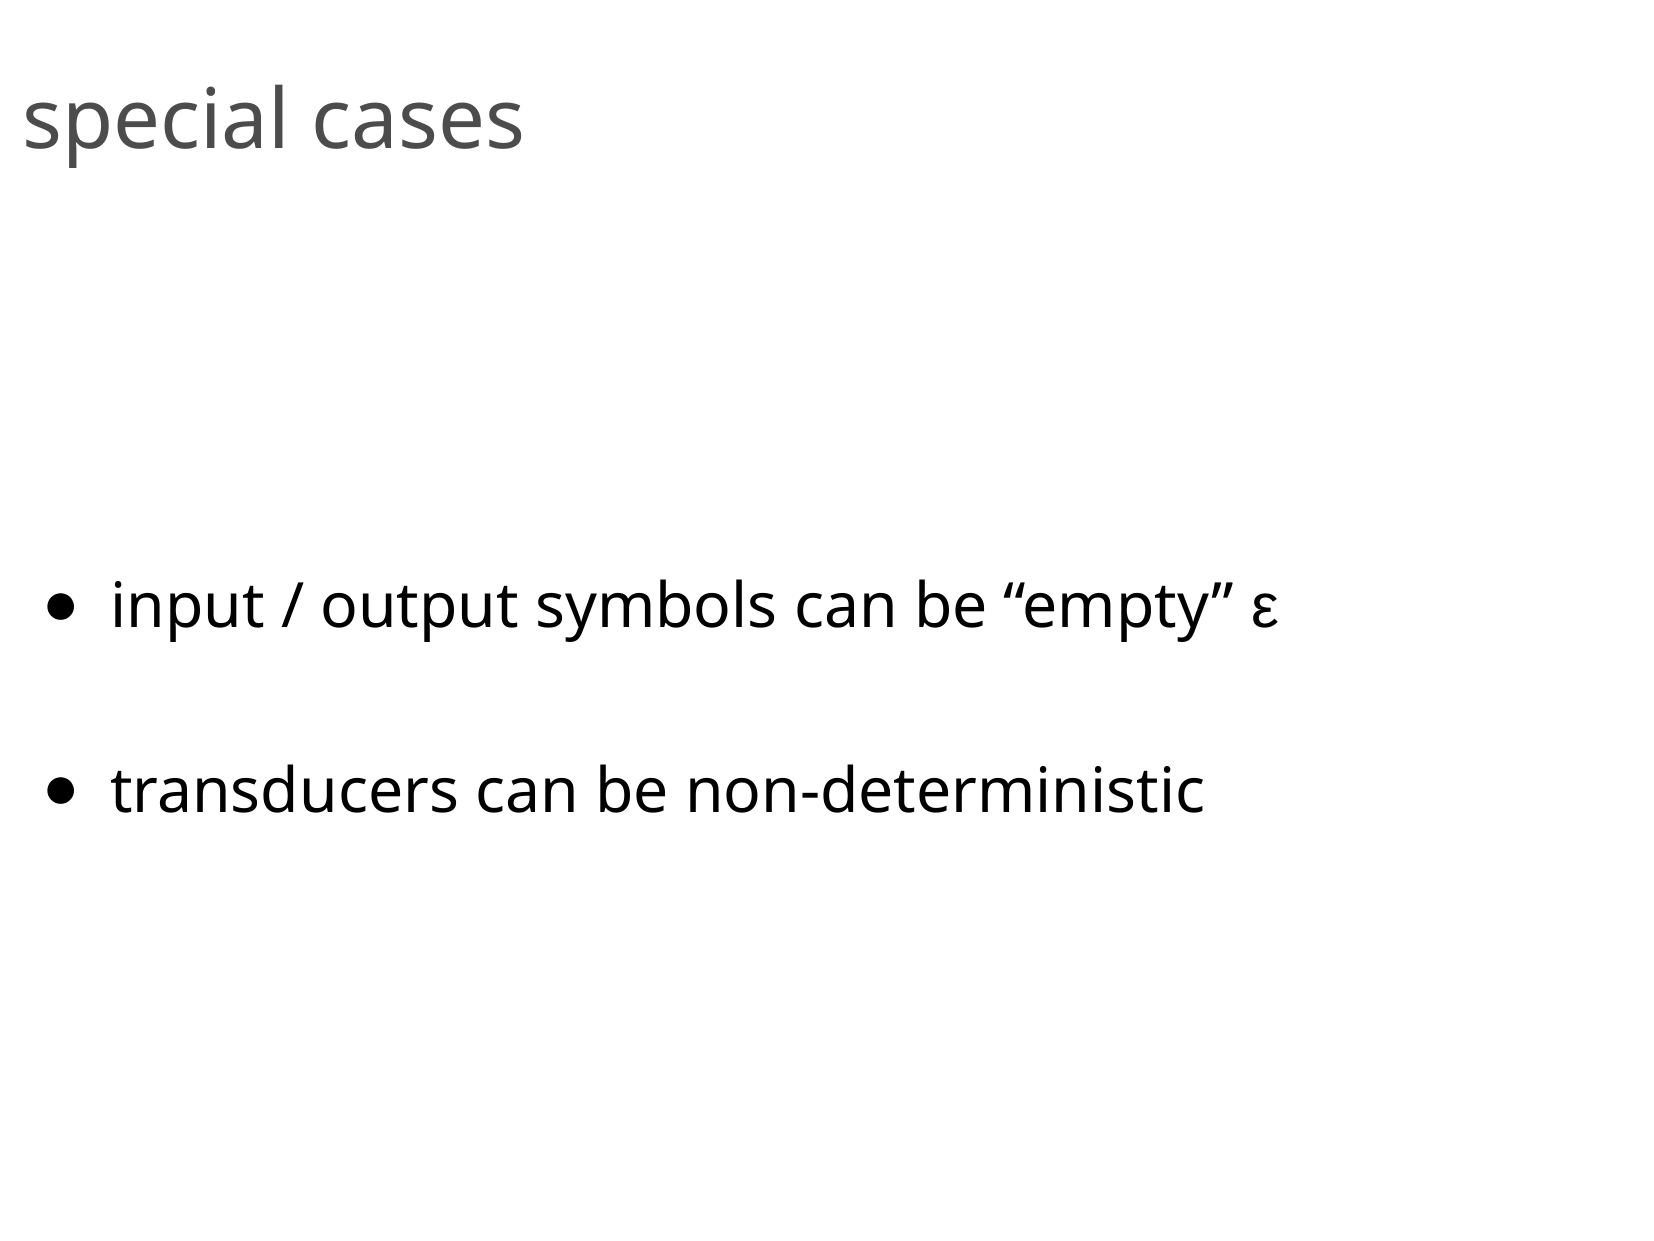

# special cases
input / output symbols can be “empty” ε
transducers can be non-deterministic